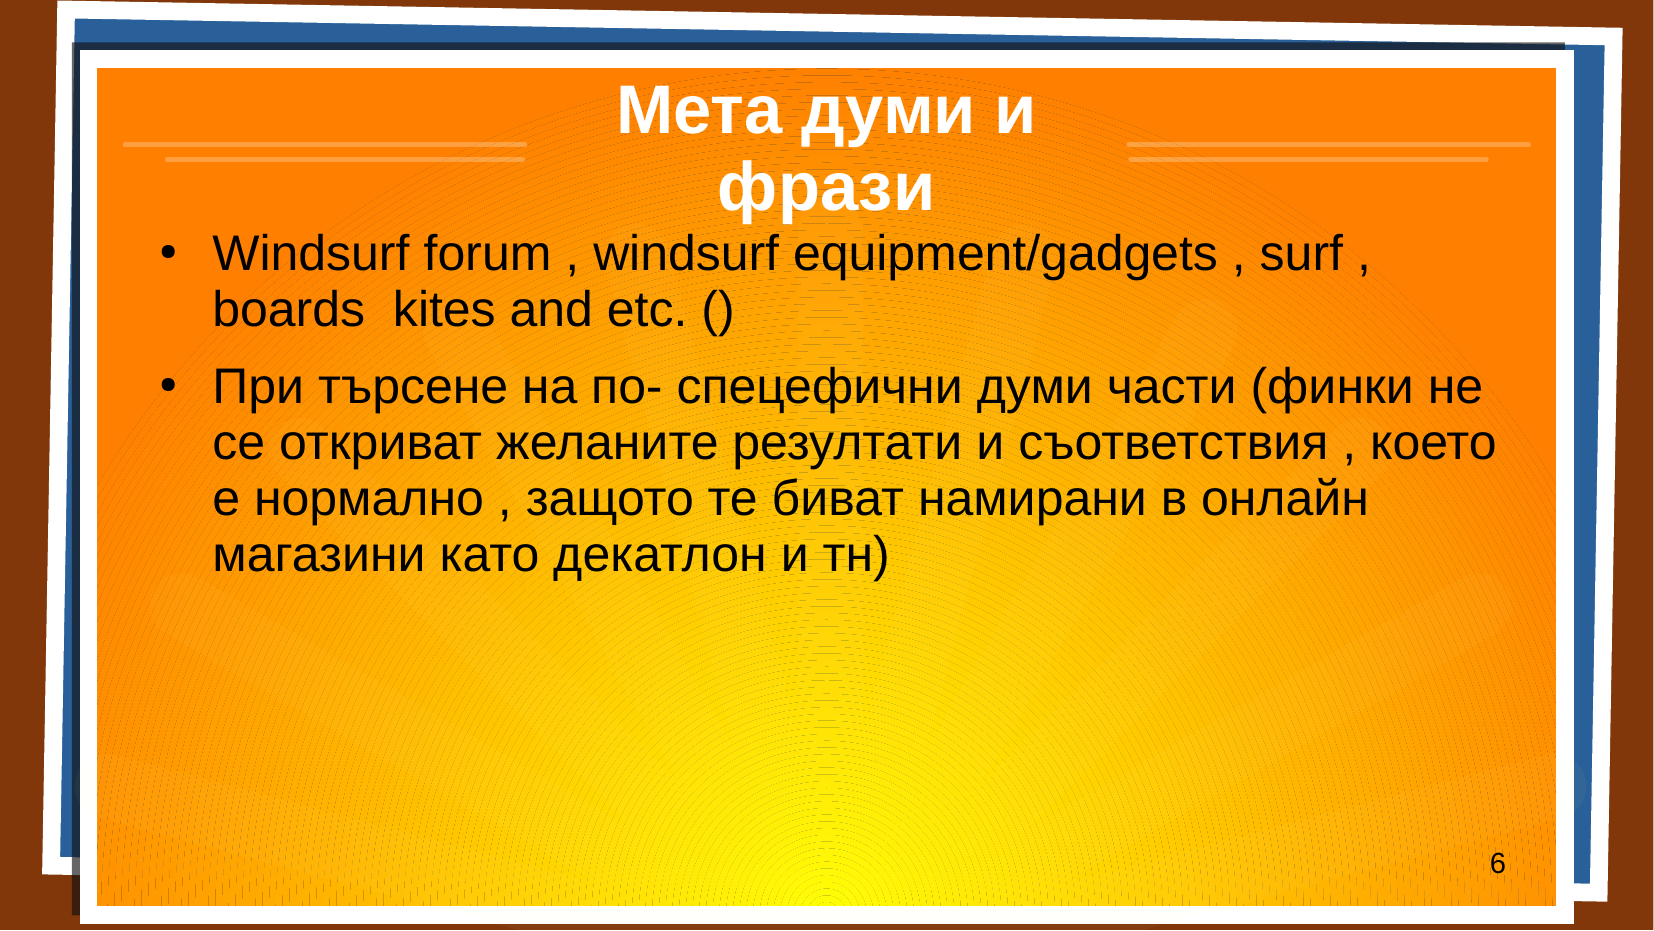

# Мета думи и фрази
Windsurf forum , windsurf equipment/gadgets , surf , boards kites and etc. ()
При търсене на по- спецефични думи части (финки не се откриват желаните резултати и съответствия , което е нормално , защото те биват намирани в онлайн магазини като декатлон и тн)
6